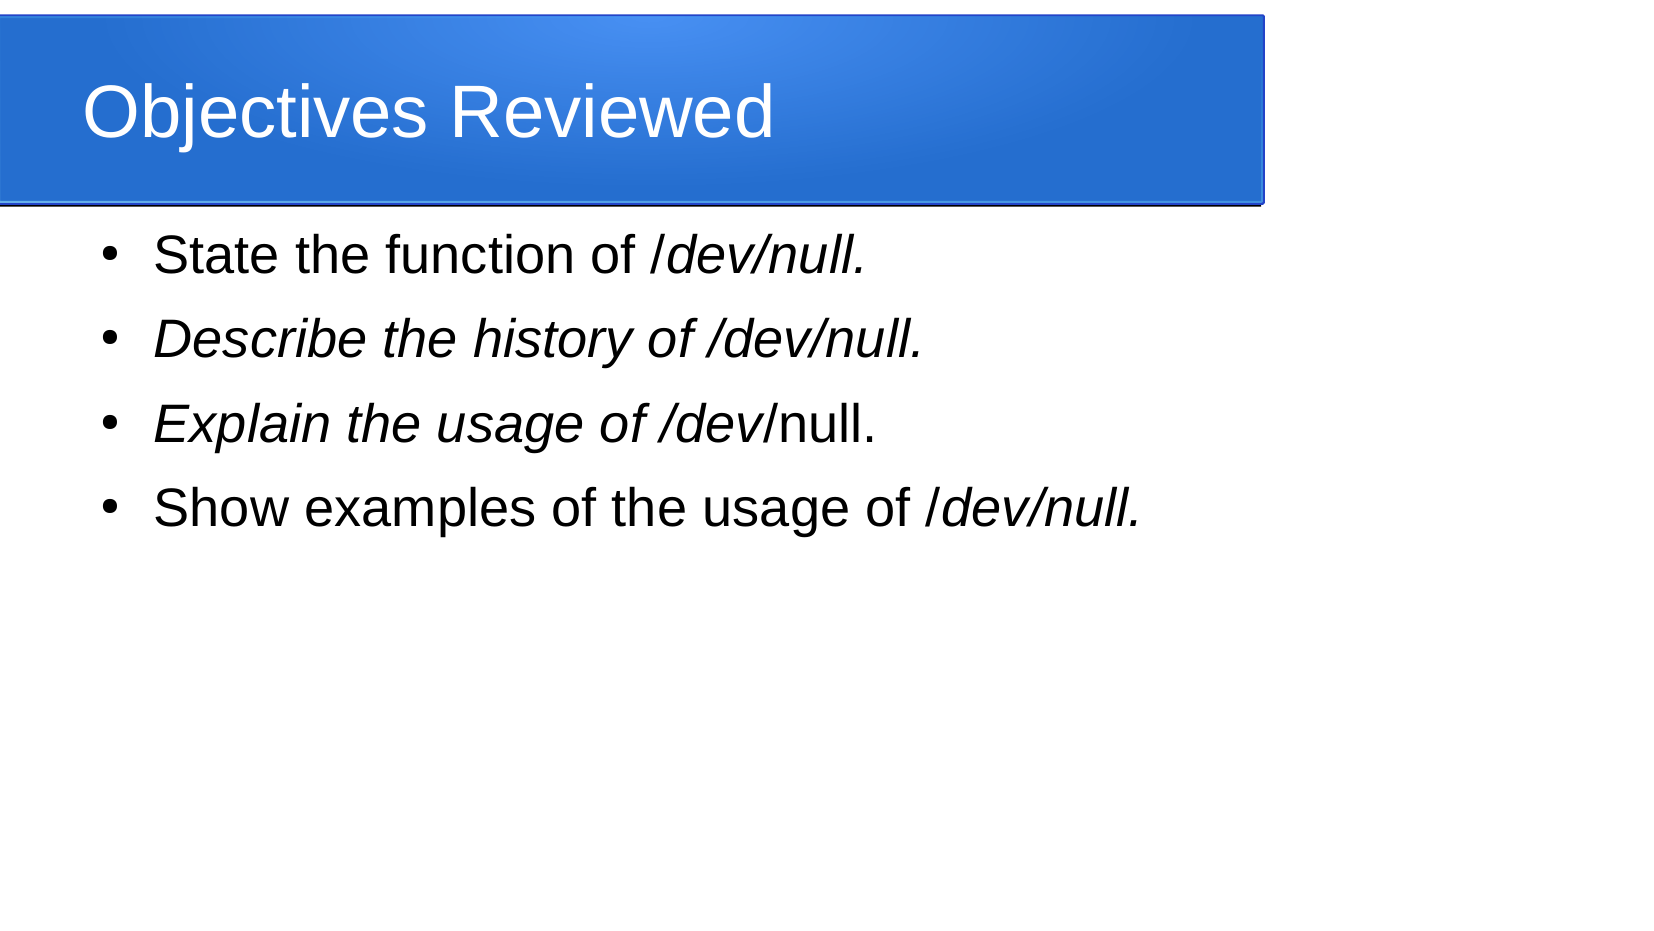

# Objectives Reviewed
State the function of /dev/null.
Describe the history of /dev/null.
Explain the usage of /dev/null.
Show examples of the usage of /dev/null.